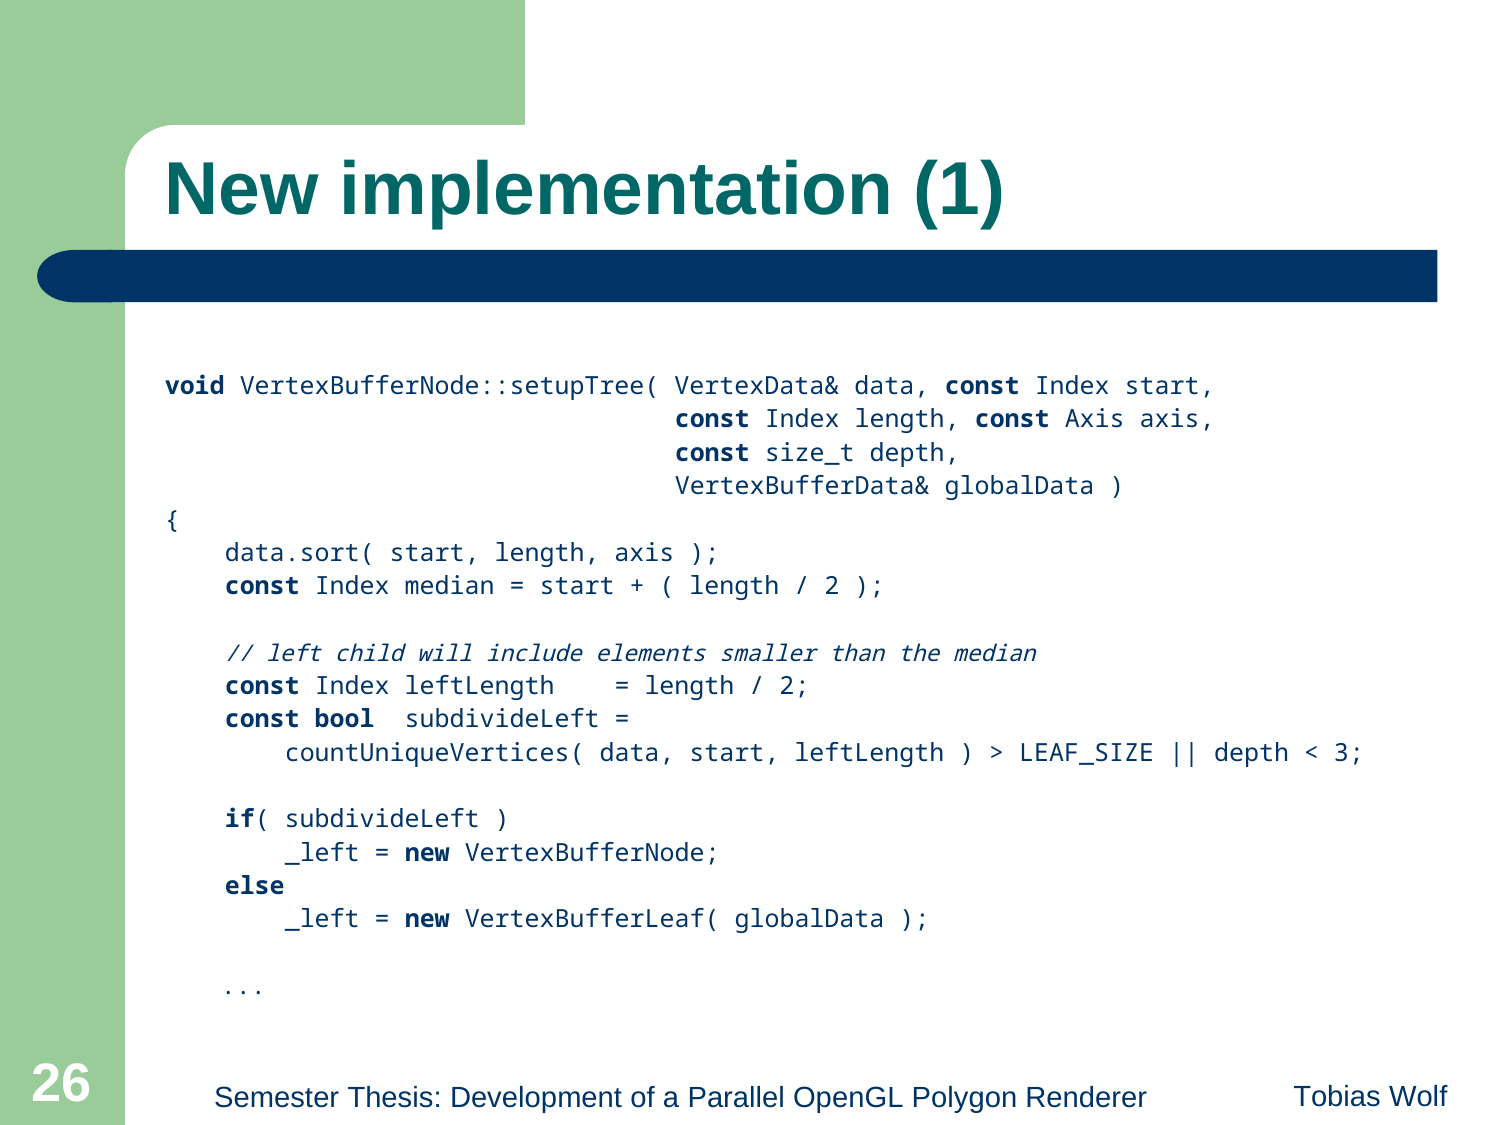

# New implementation (1)
void VertexBufferNode::setupTree( VertexData& data, const Index start,
 const Index length, const Axis axis,
 const size_t depth,
 VertexBufferData& globalData )
{
 data.sort( start, length, axis );
 const Index median = start + ( length / 2 );
 // left child will include elements smaller than the median
 const Index leftLength = length / 2;
 const bool subdivideLeft =
 countUniqueVertices( data, start, leftLength ) > LEAF_SIZE || depth < 3;
 if( subdivideLeft )
 _left = new VertexBufferNode;
 else
 _left = new VertexBufferLeaf( globalData );
	...
26
Tobias Wolf
Semester Thesis: Development of a Parallel OpenGL Polygon Renderer